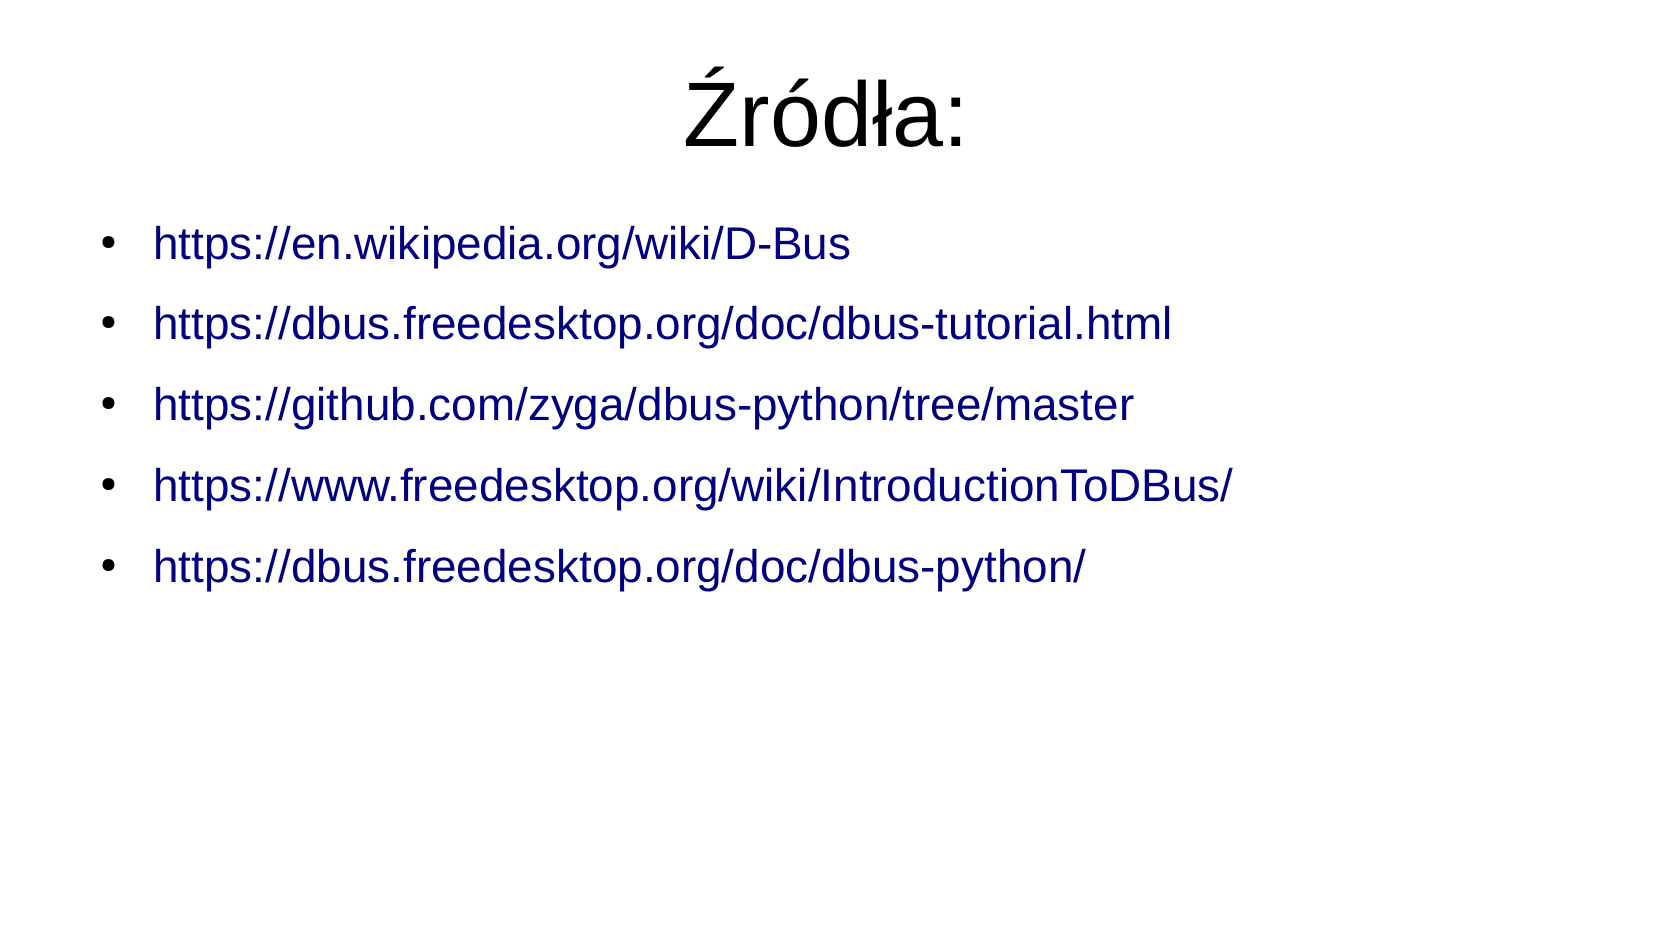

# Źródła:
https://en.wikipedia.org/wiki/D-Bus
https://dbus.freedesktop.org/doc/dbus-tutorial.html
https://github.com/zyga/dbus-python/tree/master
https://www.freedesktop.org/wiki/IntroductionToDBus/
https://dbus.freedesktop.org/doc/dbus-python/